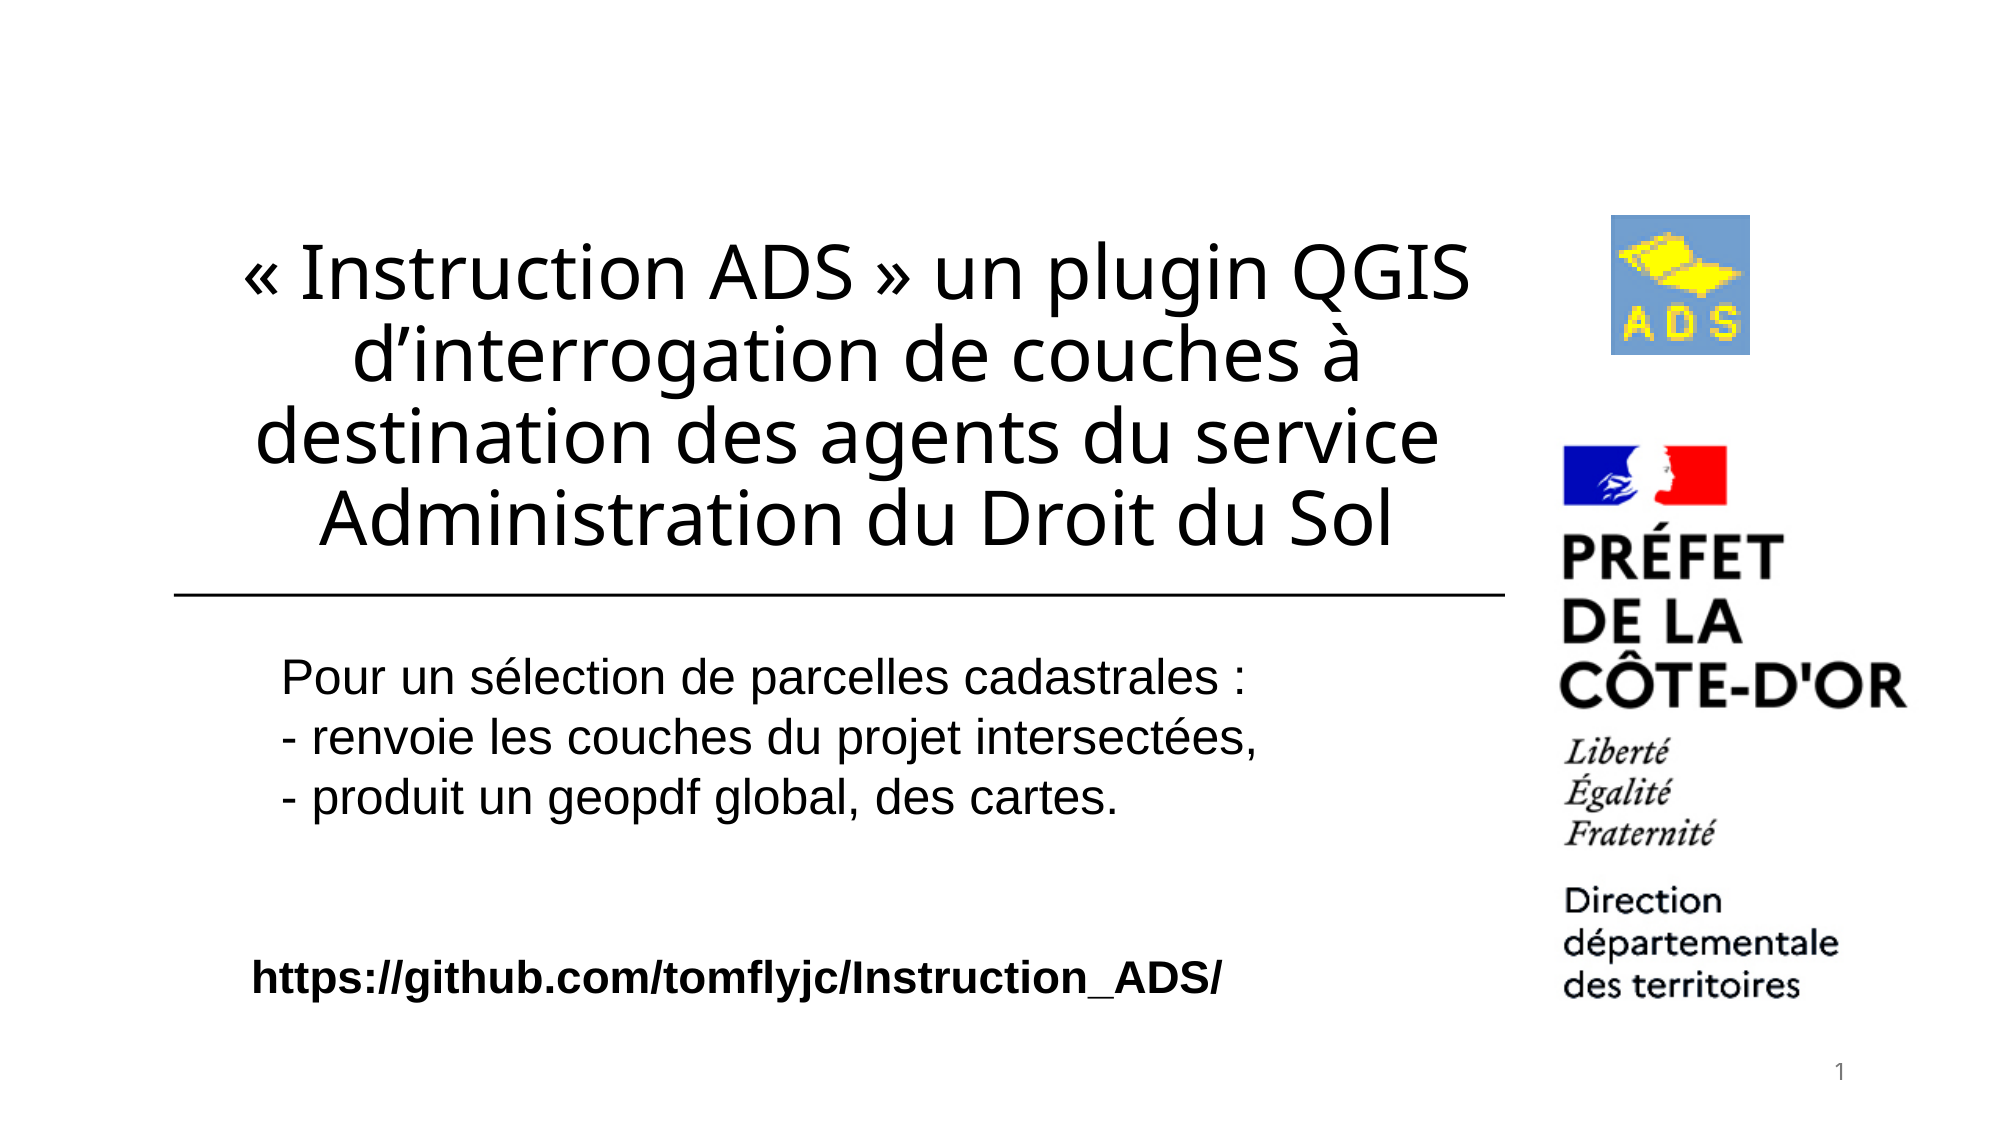

# « Instruction ADS » un plugin QGIS d’interrogation de couches à destination des agents du service Administration du Droit du Sol
Pour un sélection de parcelles cadastrales :
- renvoie les couches du projet intersectées,
- produit un geopdf global, des cartes.
https://github.com/tomflyjc/Instruction_ADS/